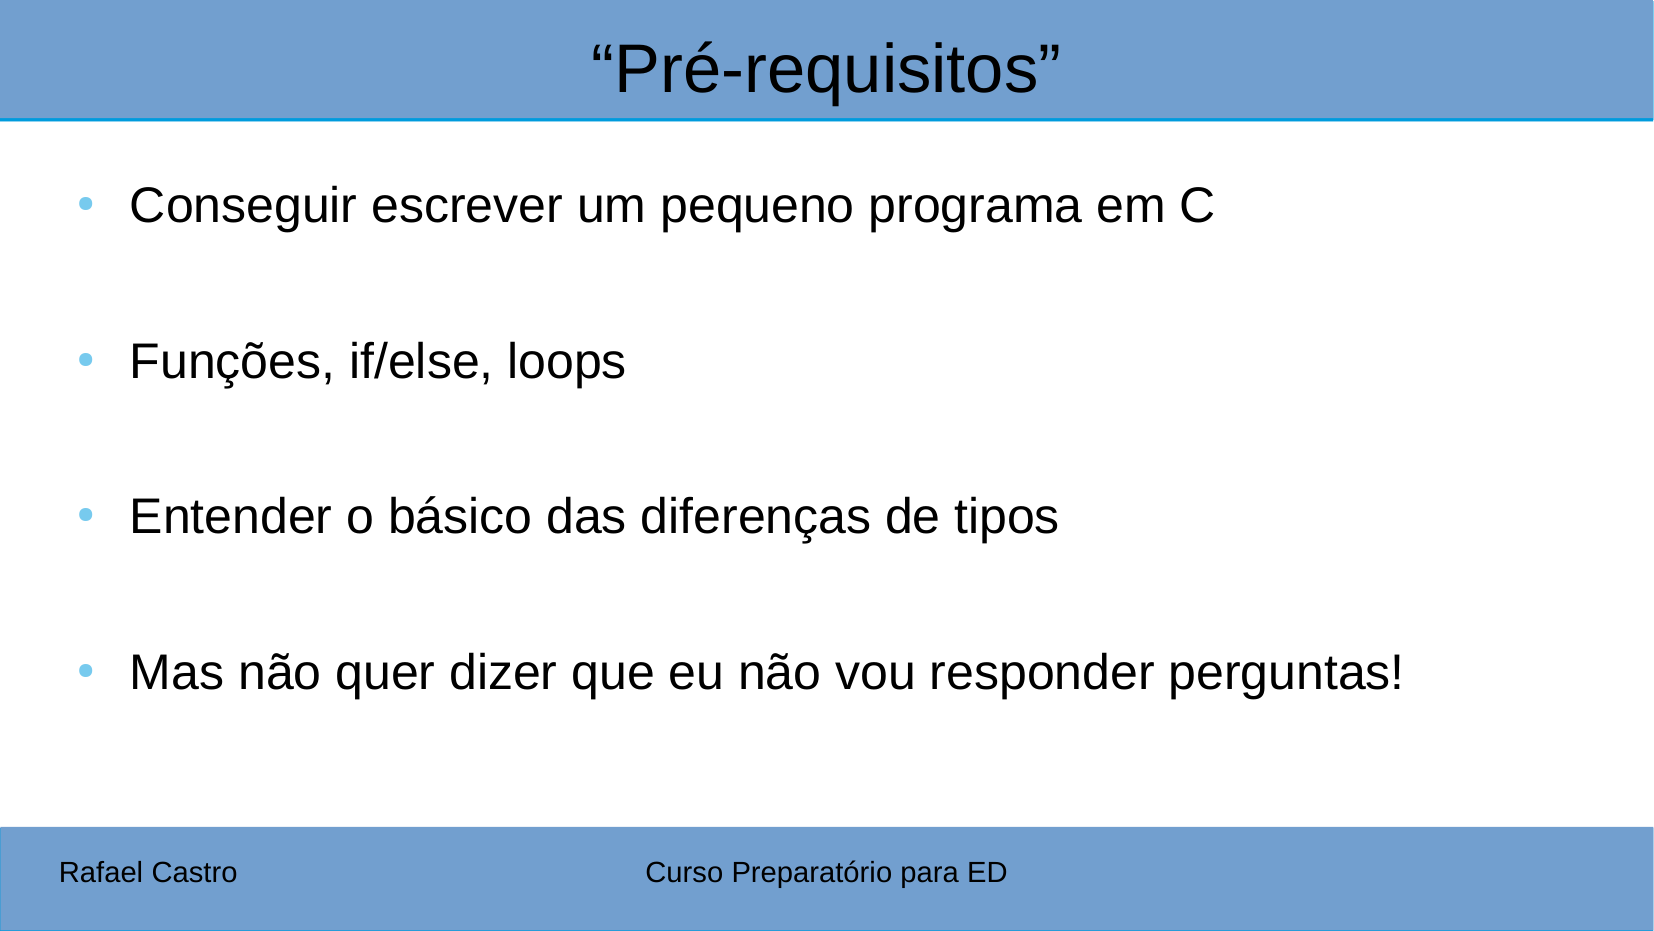

# “Pré-requisitos”
Conseguir escrever um pequeno programa em C
Funções, if/else, loops
Entender o básico das diferenças de tipos
Mas não quer dizer que eu não vou responder perguntas!
Curso Preparatório para ED